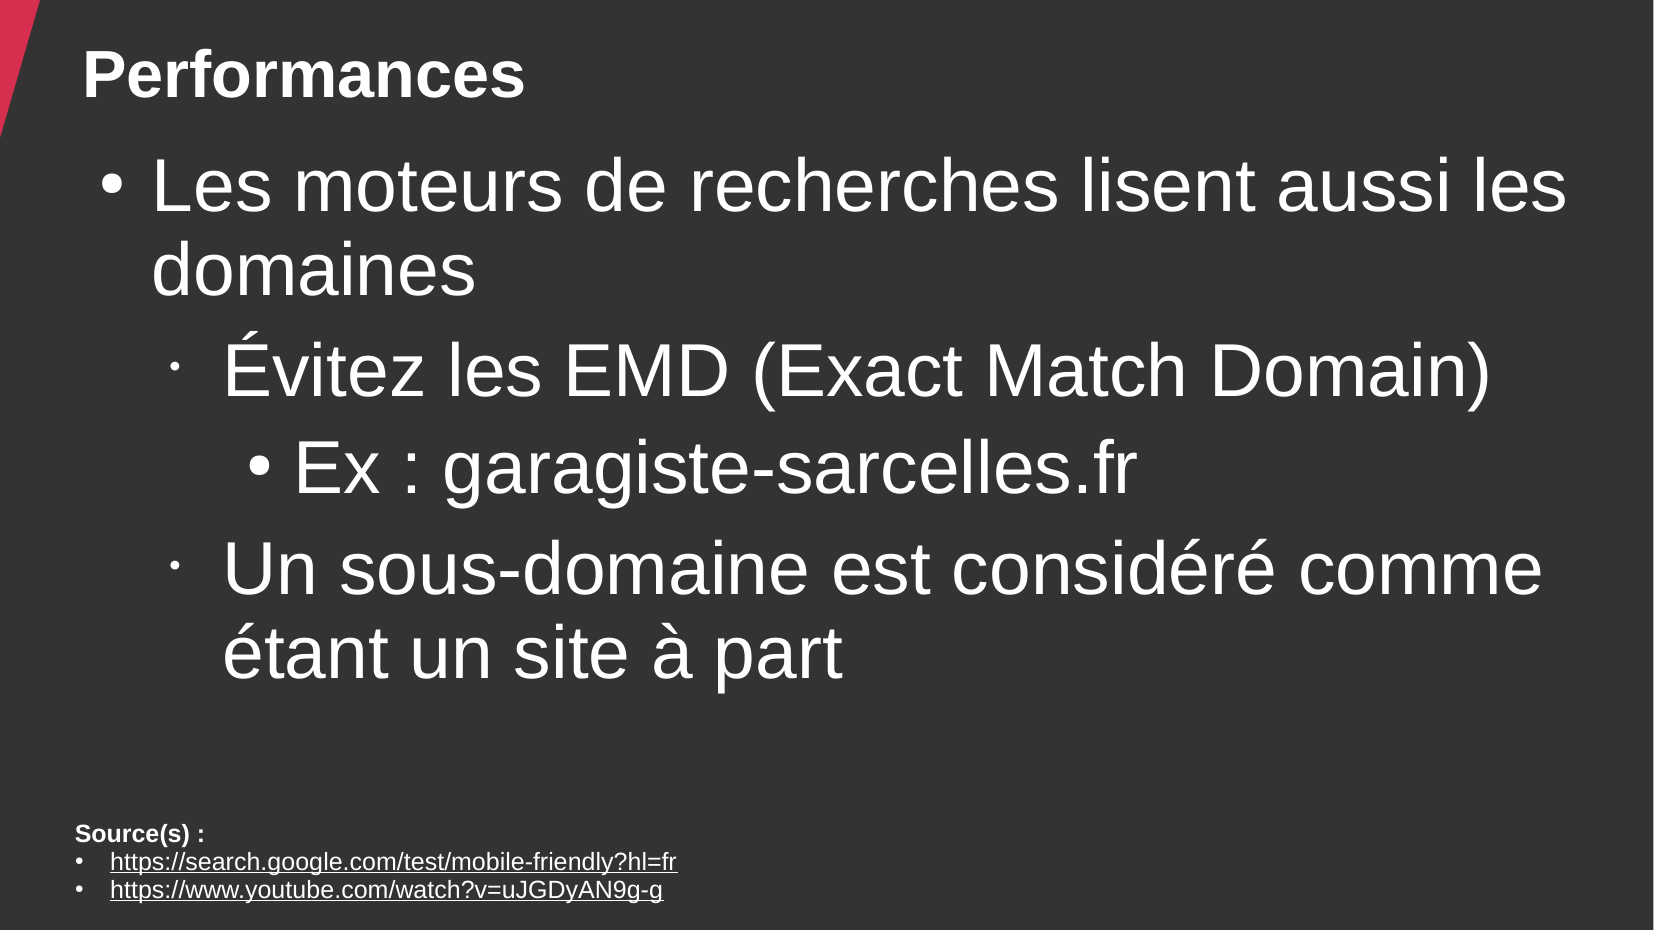

# Performances
Les moteurs de recherches lisent aussi les domaines
Évitez les EMD (Exact Match Domain)
Ex : garagiste-sarcelles.fr
Un sous-domaine est considéré comme étant un site à part
Source(s) :
https://search.google.com/test/mobile-friendly?hl=fr
https://www.youtube.com/watch?v=uJGDyAN9g-g